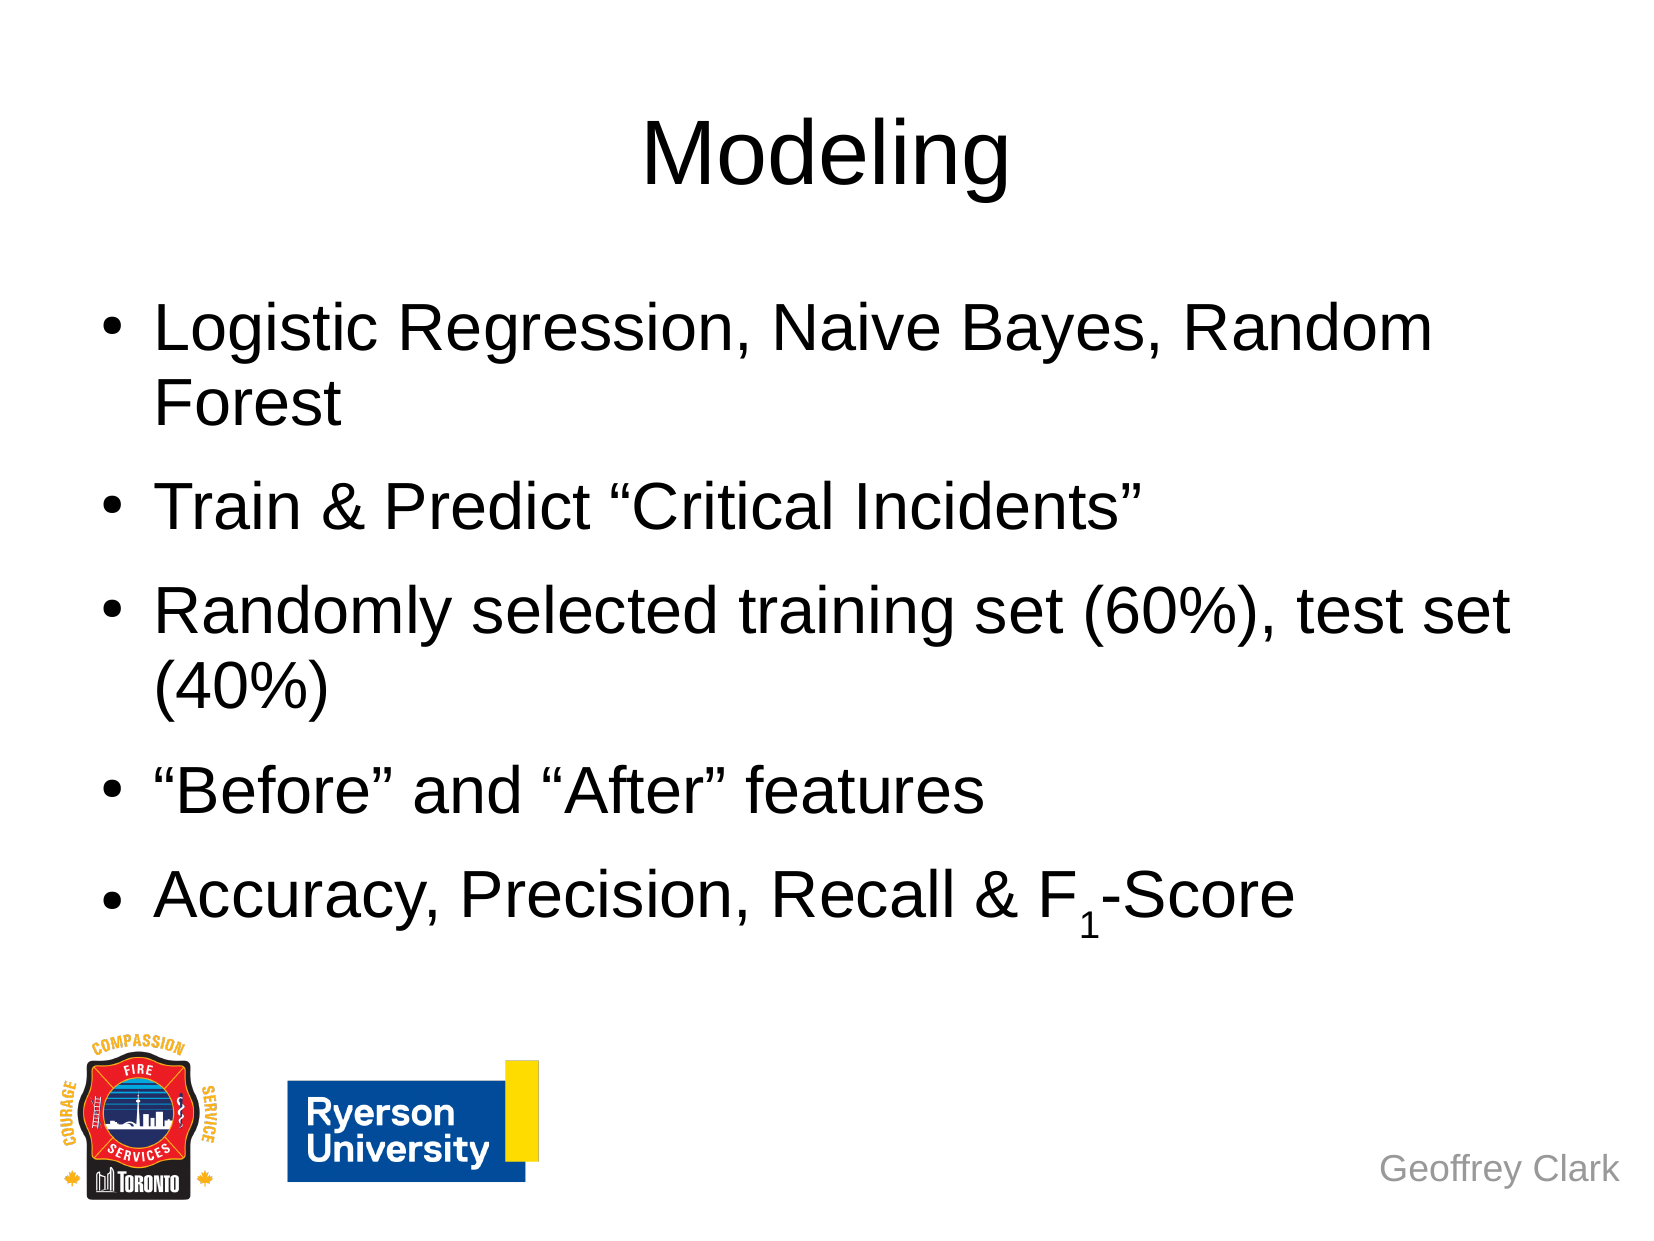

# Modeling
Logistic Regression, Naive Bayes, Random Forest
Train & Predict “Critical Incidents”
Randomly selected training set (60%), test set (40%)
“Before” and “After” features
Accuracy, Precision, Recall & F1-Score
Geoffrey Clark